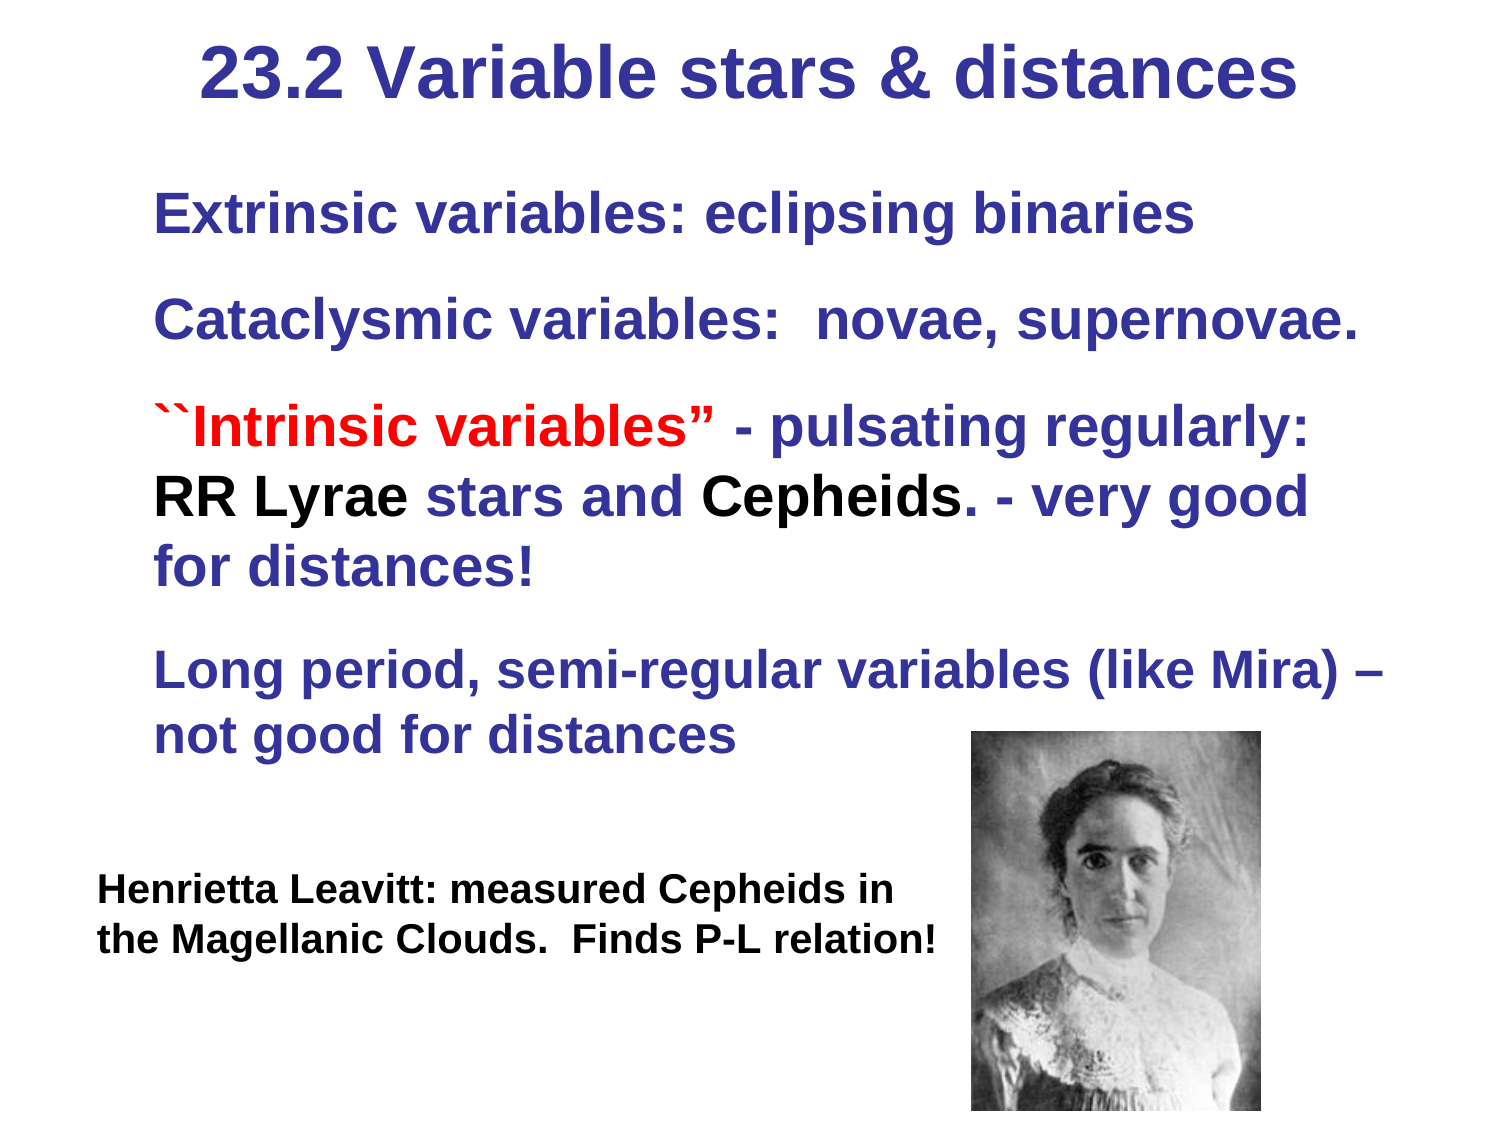

# 23.2 Variable stars & distances
Extrinsic variables: eclipsing binaries
Cataclysmic variables: novae, supernovae.
``Intrinsic variables” - pulsating regularly: RR Lyrae stars and Cepheids. - very good for distances!
Long period, semi-regular variables (like Mira) – not good for distances
Henrietta Leavitt: measured Cepheids in
the Magellanic Clouds. Finds P-L relation!